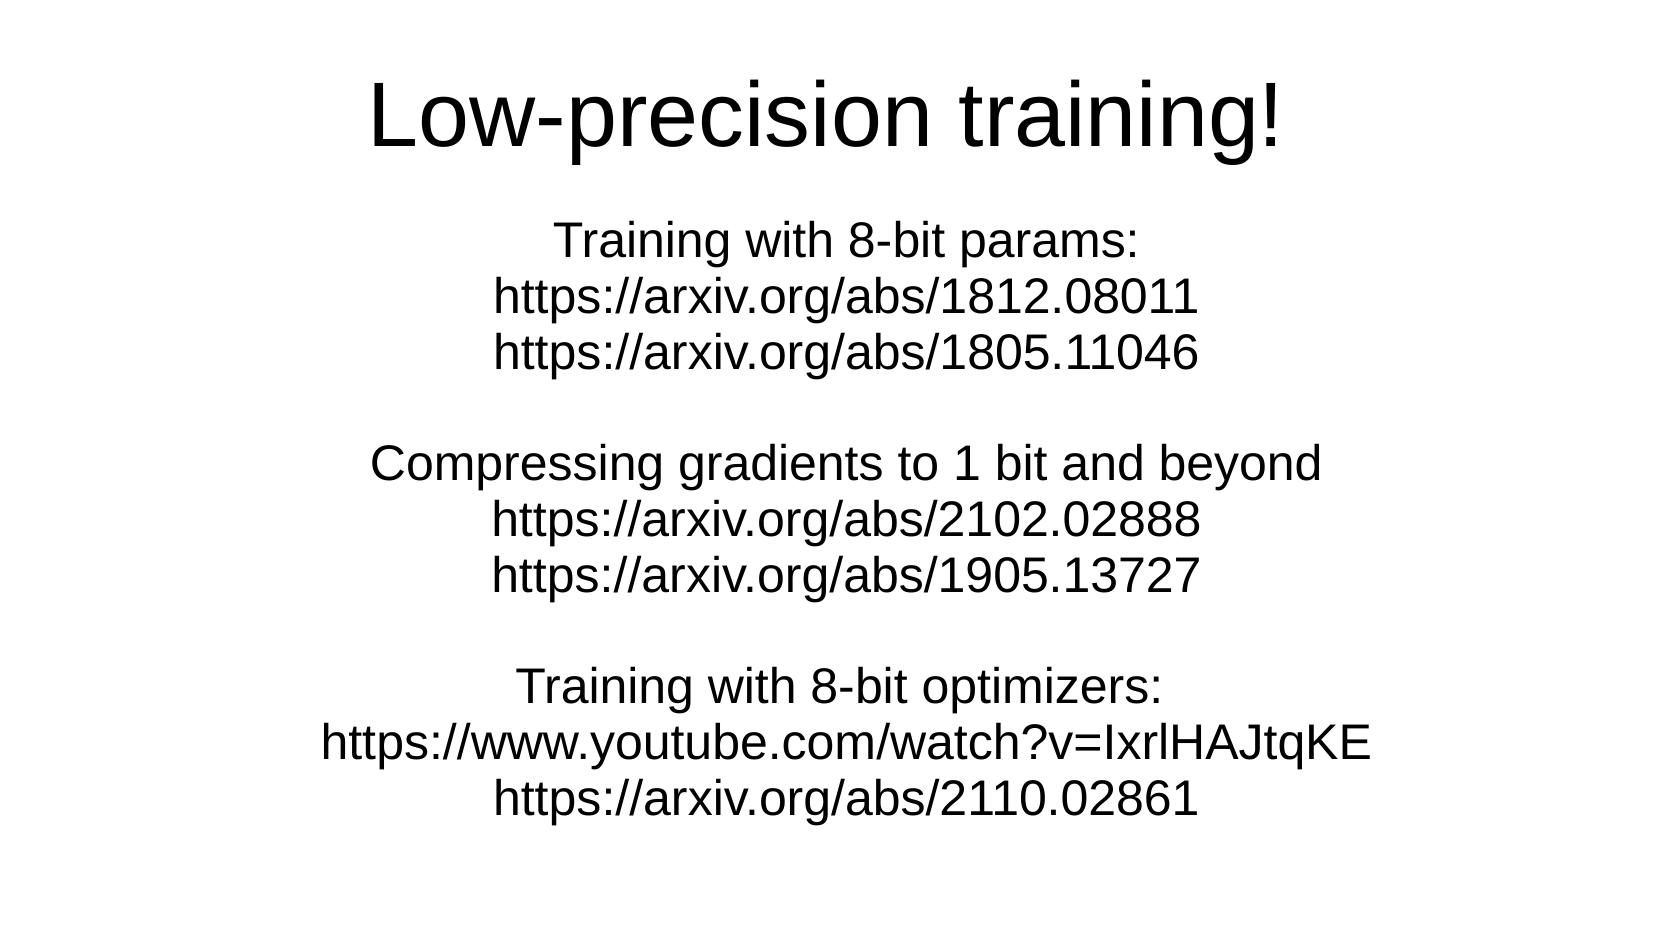

# Low-precision training!
Training with 8-bit params:
https://arxiv.org/abs/1812.08011
https://arxiv.org/abs/1805.11046
Compressing gradients to 1 bit and beyond
https://arxiv.org/abs/2102.02888
https://arxiv.org/abs/1905.13727
Training with 8-bit optimizers:
https://www.youtube.com/watch?v=IxrlHAJtqKE
https://arxiv.org/abs/2110.02861